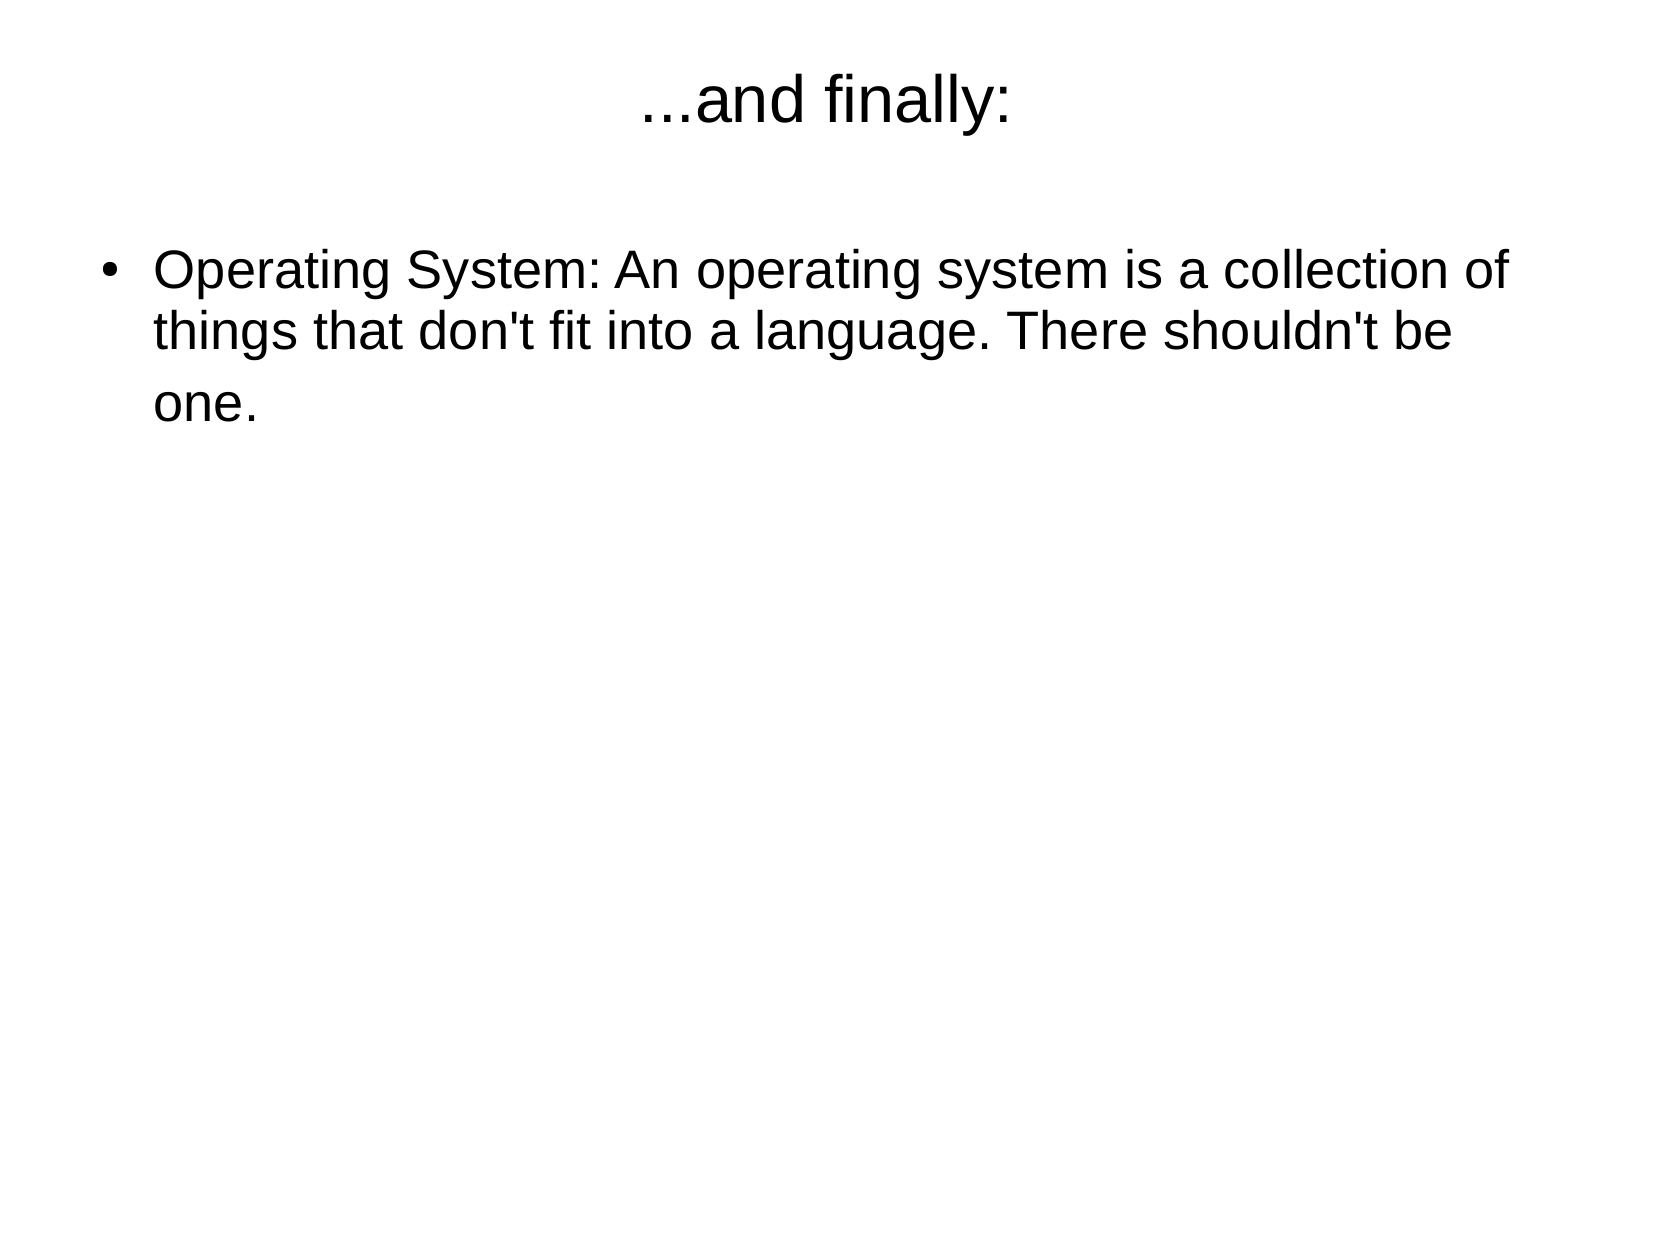

# ...and finally:
Operating System: An operating system is a collection of things that don't fit into a language. There shouldn't be one.